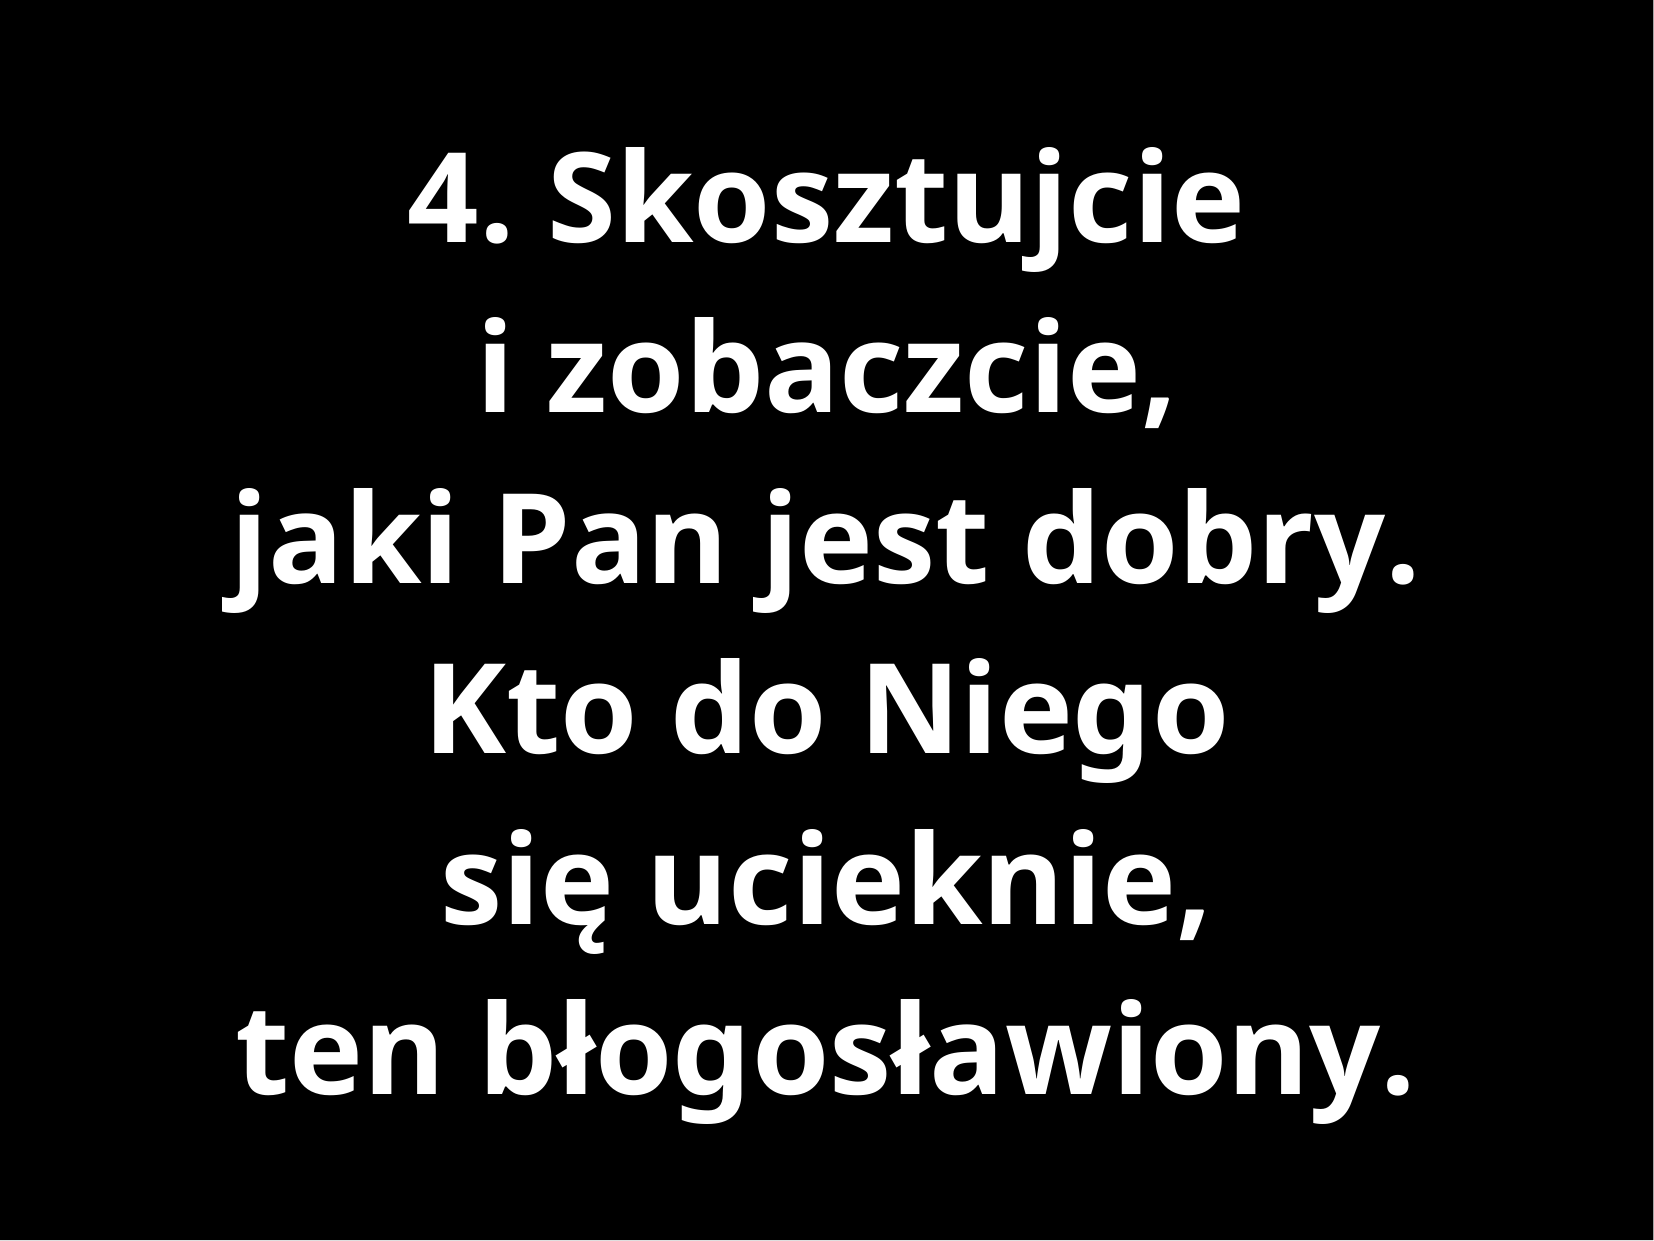

# 4. Skosztujcie i zobaczcie, jaki Pan jest dobry. Kto do Niego się ucieknie, ten błogosławiony.